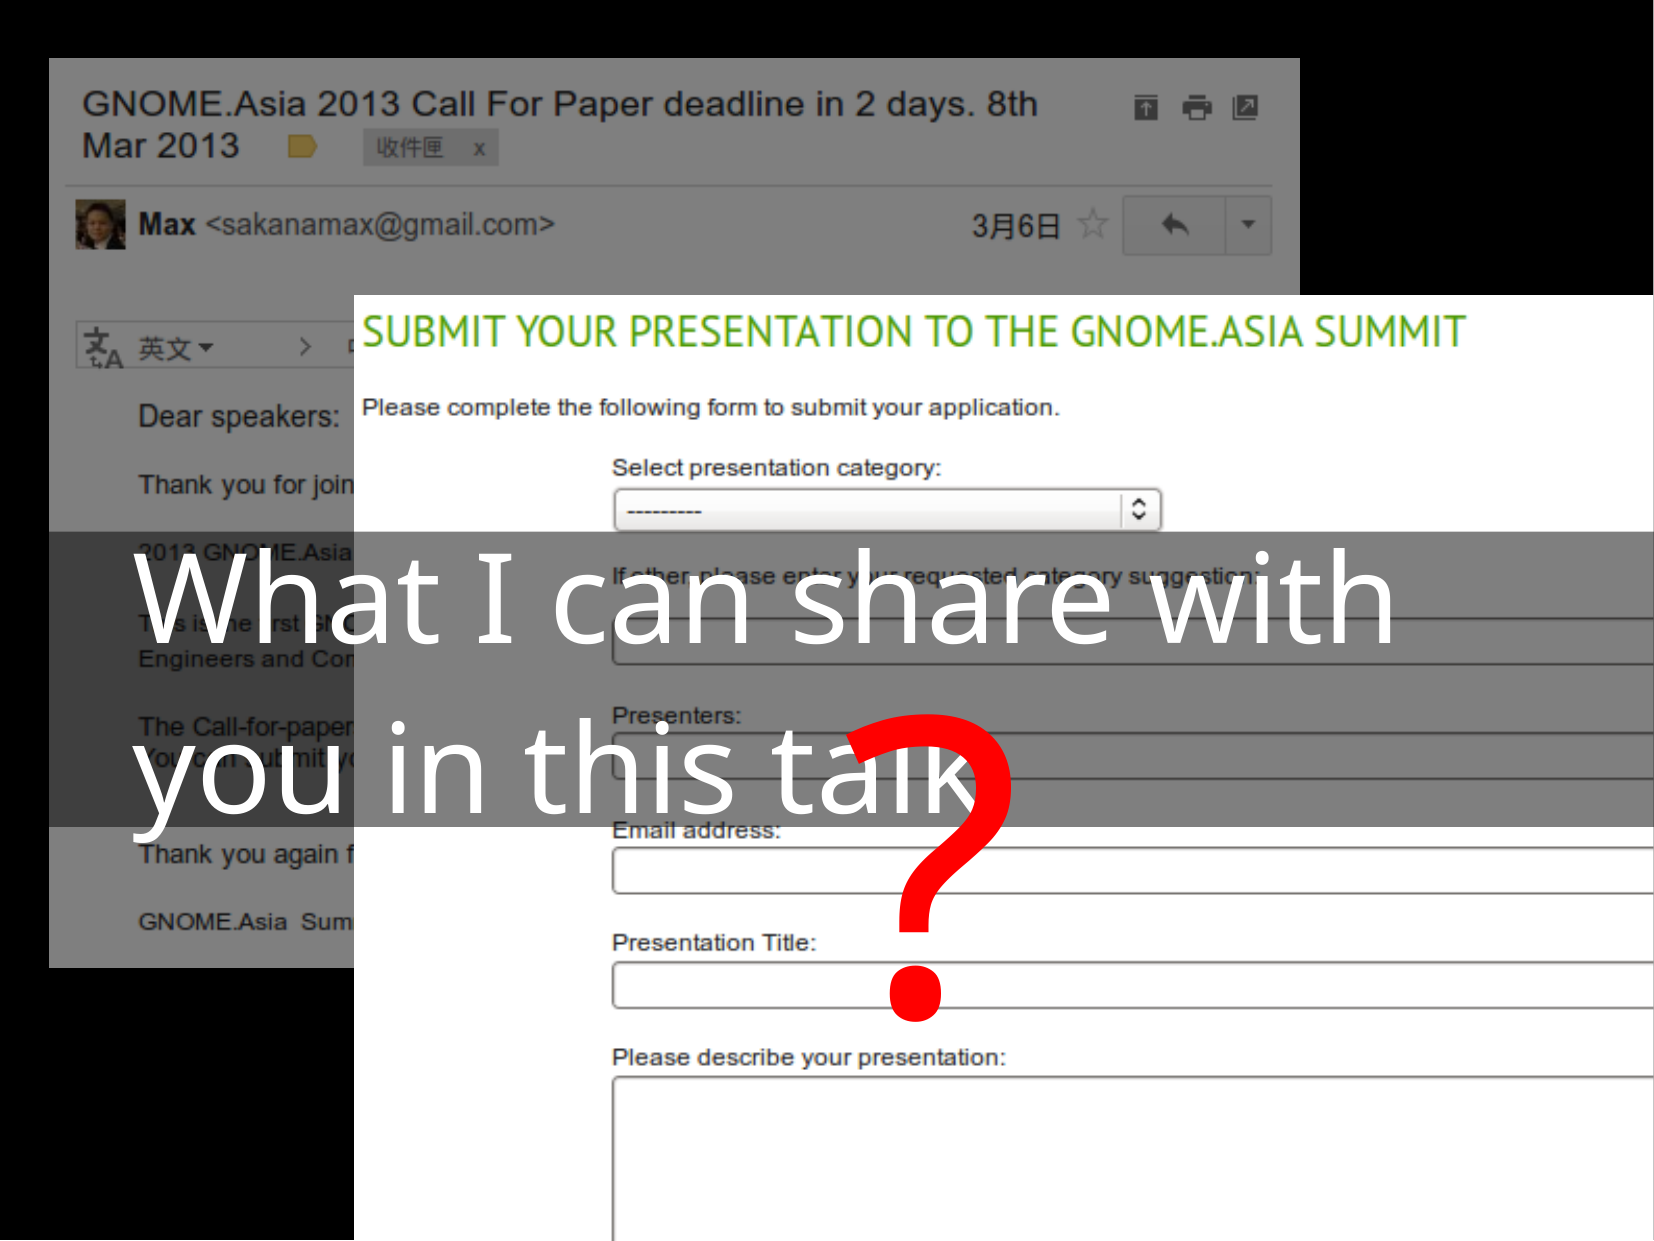

What I can share with you in this talk
?